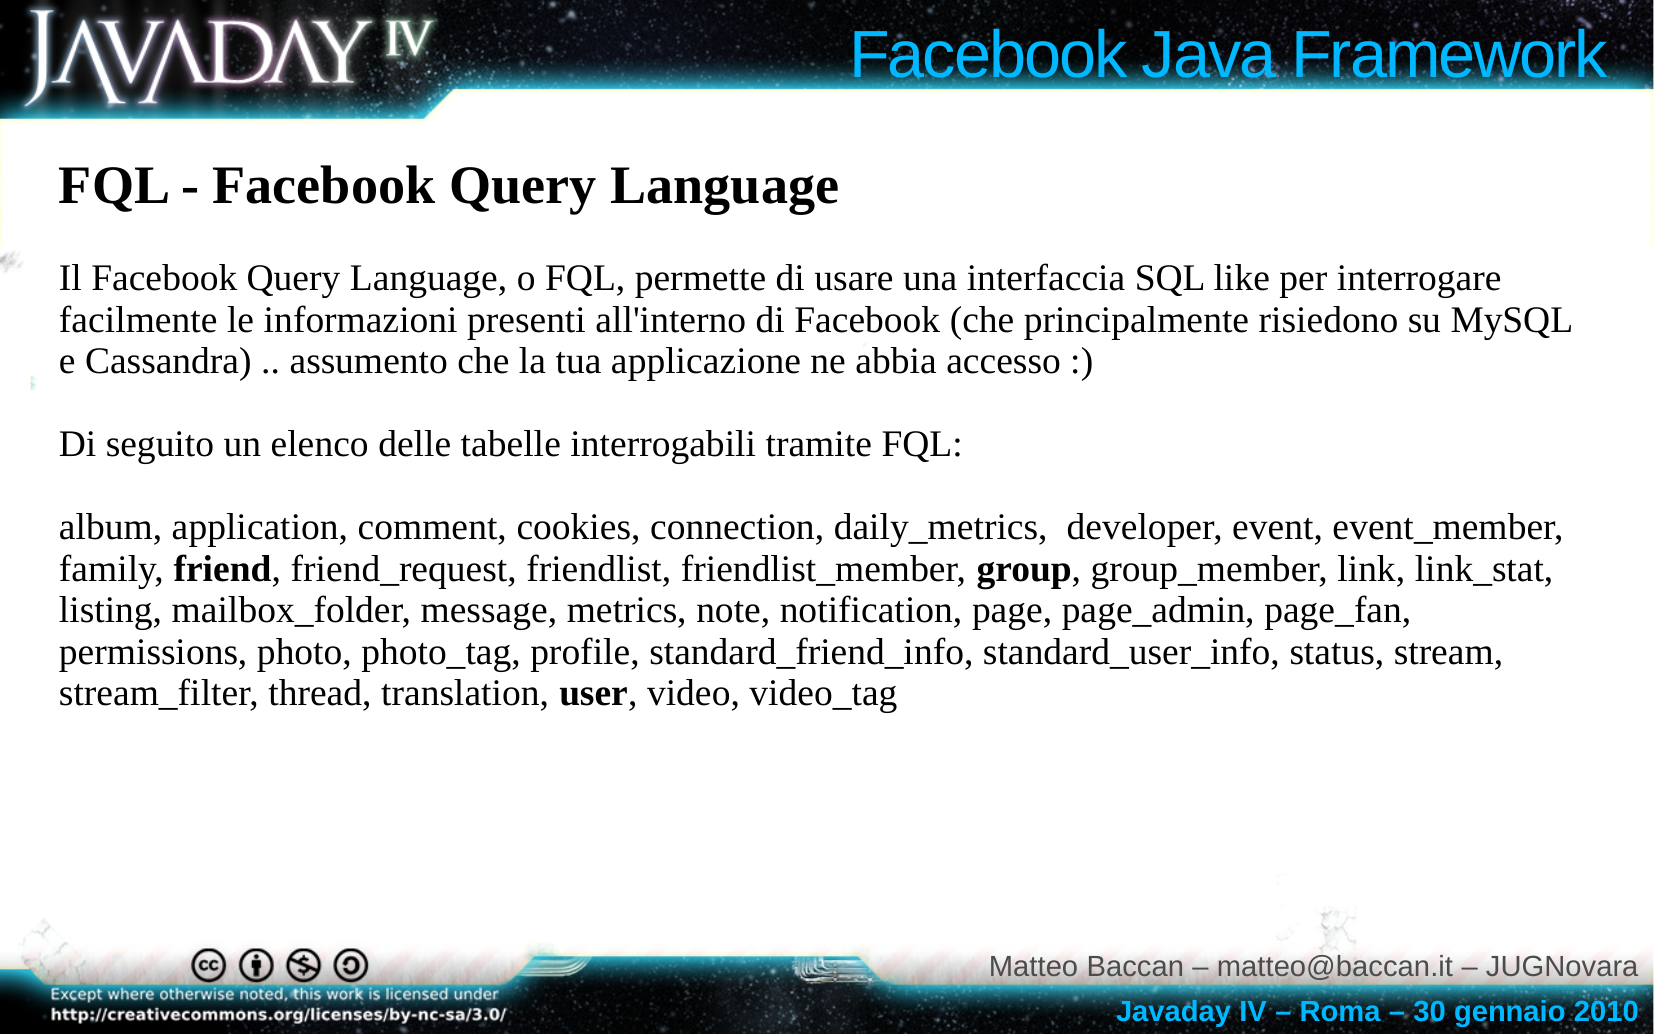

FQL - Facebook Query Language
# Facebook Java Framework
FQL - Facebook Query Language
Il Facebook Query Language, o FQL, permette di usare una interfaccia SQL like per interrogare facilmente le informazioni presenti all'interno di Facebook (che principalmente risiedono su MySQL e Cassandra) .. assumento che la tua applicazione ne abbia accesso :)
Di seguito un elenco delle tabelle interrogabili tramite FQL:
album, application, comment, cookies, connection, daily_metrics, developer, event, event_member, family, friend, friend_request, friendlist, friendlist_member, group, group_member, link, link_stat, listing, mailbox_folder, message, metrics, note, notification, page, page_admin, page_fan, permissions, photo, photo_tag, profile, standard_friend_info, standard_user_info, status, stream, stream_filter, thread, translation, user, video, video_tag